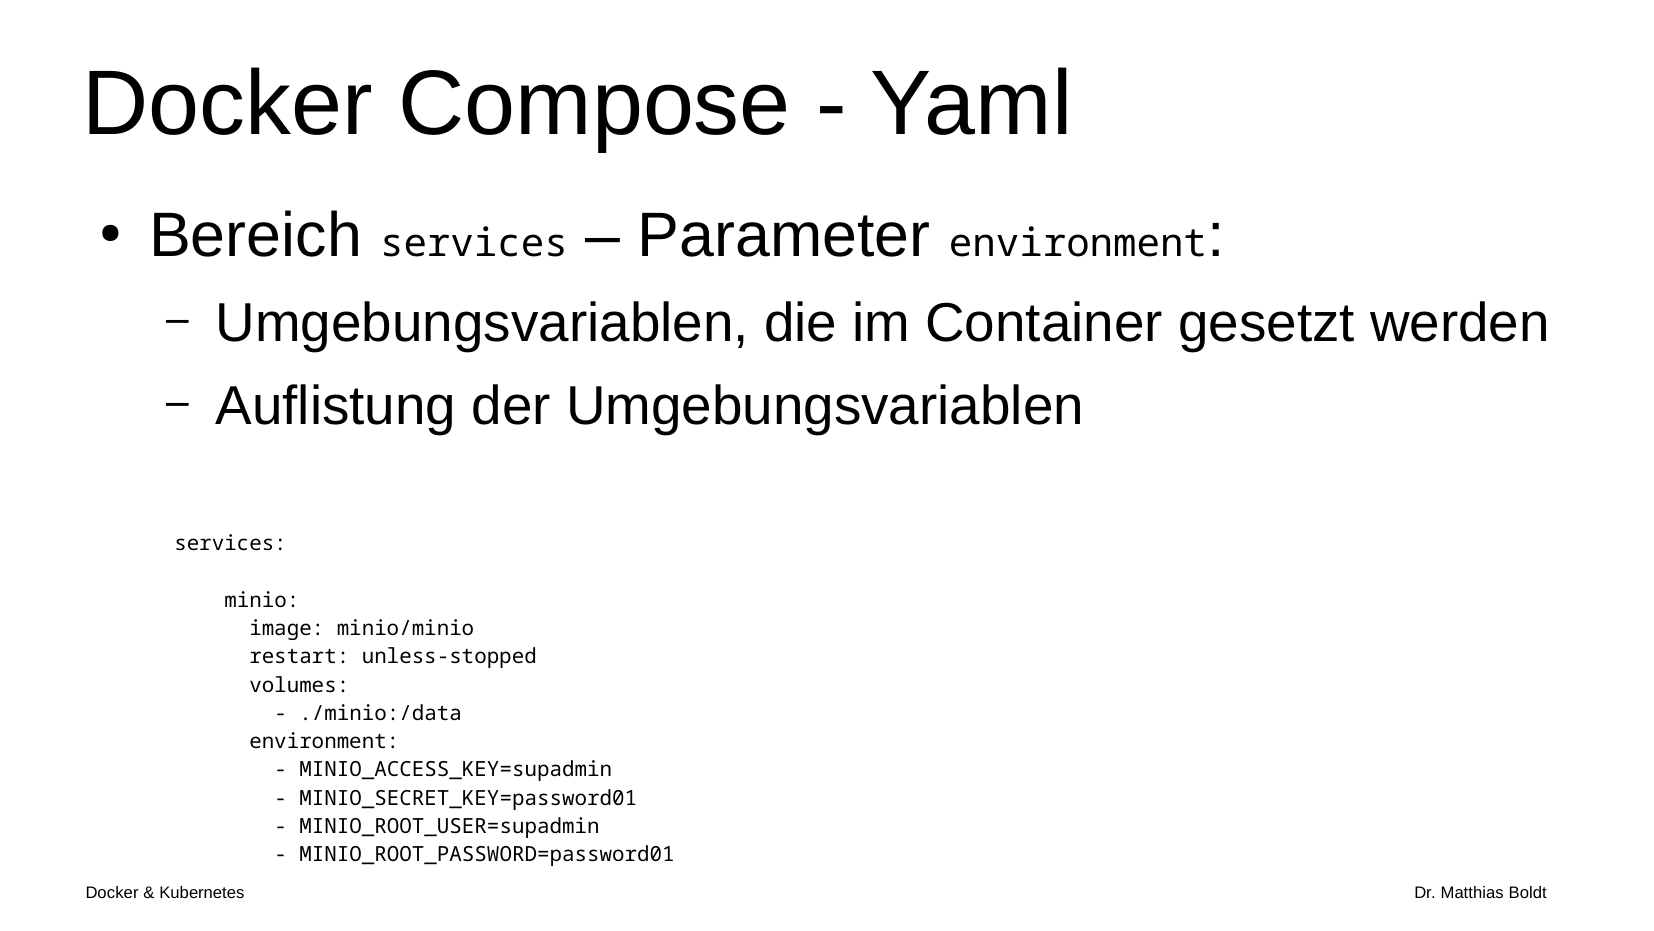

# Docker Compose - Yaml
Bereich services – Parameter environment:
Umgebungsvariablen, die im Container gesetzt werden
Auflistung der Umgebungsvariablen
services:
 minio:
 image: minio/minio
 restart: unless-stopped
 volumes:
 - ./minio:/data
 environment:
 - MINIO_ACCESS_KEY=supadmin
 - MINIO_SECRET_KEY=password01
 - MINIO_ROOT_USER=supadmin
 - MINIO_ROOT_PASSWORD=password01
Docker & Kubernetes																Dr. Matthias Boldt